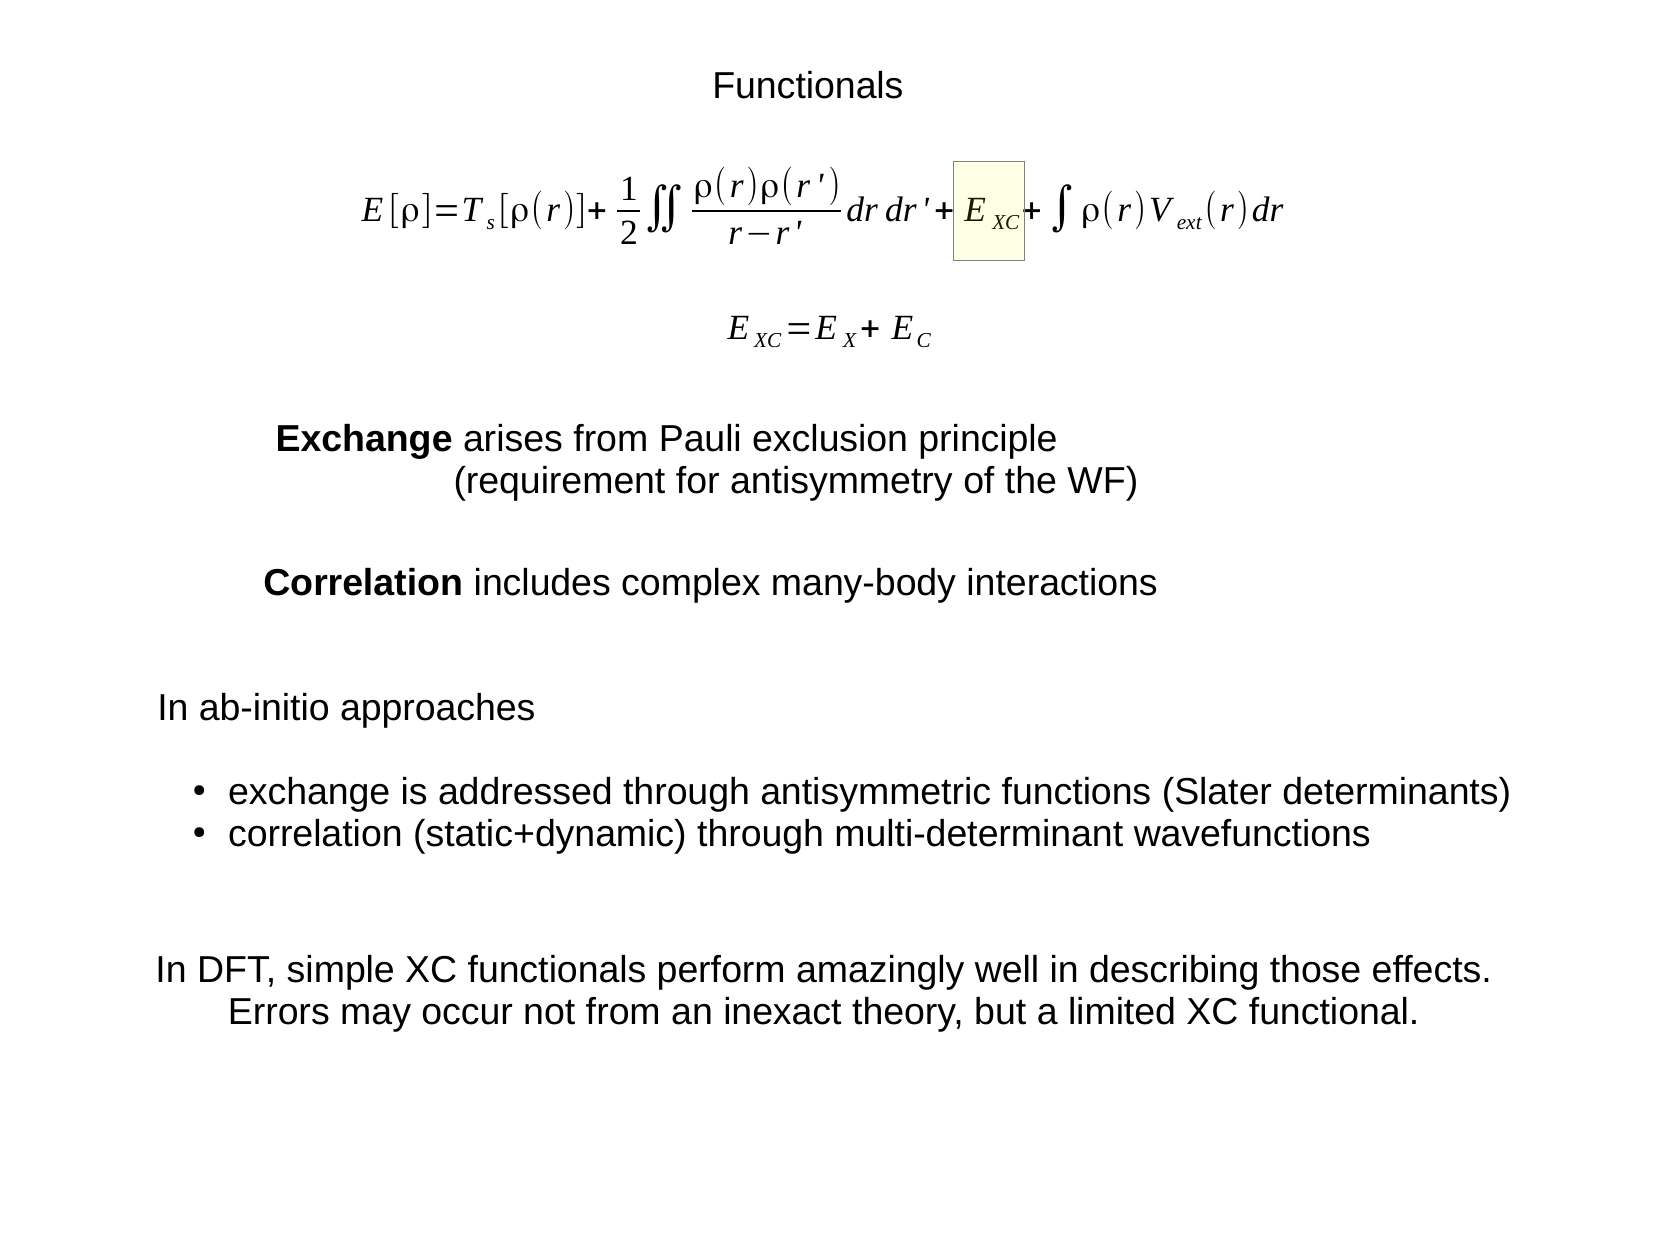

Functionals
Exchange arises from Pauli exclusion principle
 (requirement for antisymmetry of the WF)
Correlation includes complex many-body interactions
In ab-initio approaches
exchange is addressed through antisymmetric functions (Slater determinants)
correlation (static+dynamic) through multi-determinant wavefunctions
In DFT, simple XC functionals perform amazingly well in describing those effects.
Errors may occur not from an inexact theory, but a limited XC functional.